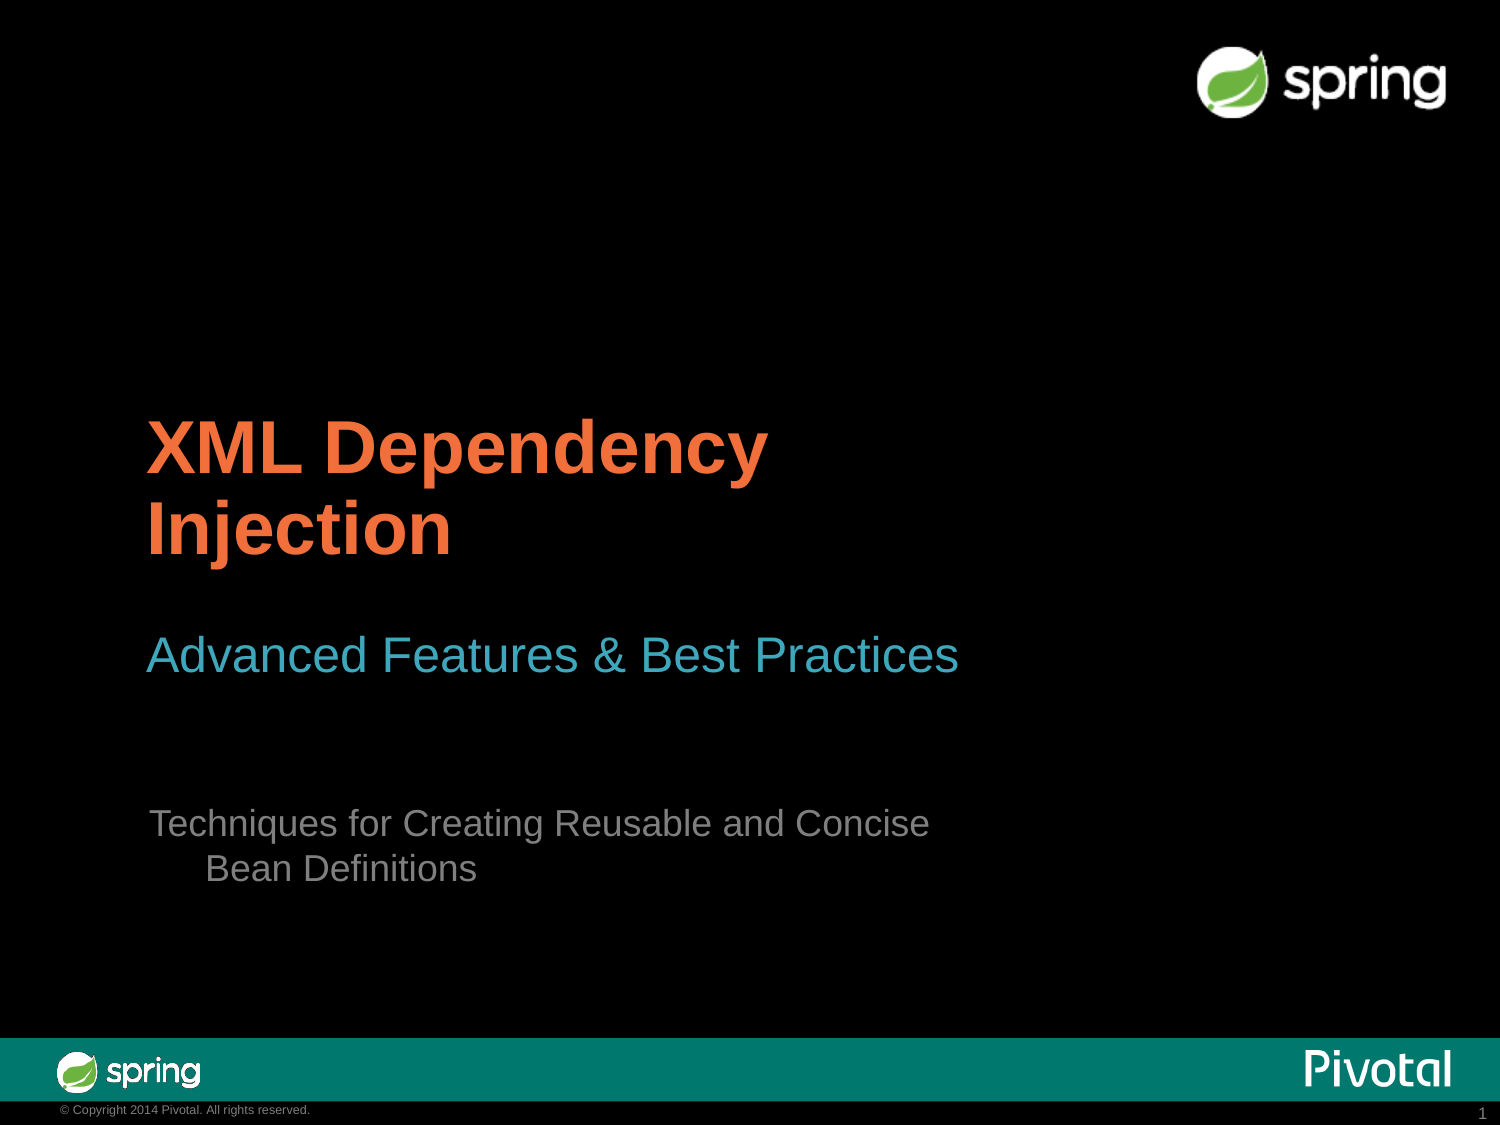

# XML Dependency Injection
Advanced Features & Best Practices
Techniques for Creating Reusable and Concise Bean Definitions